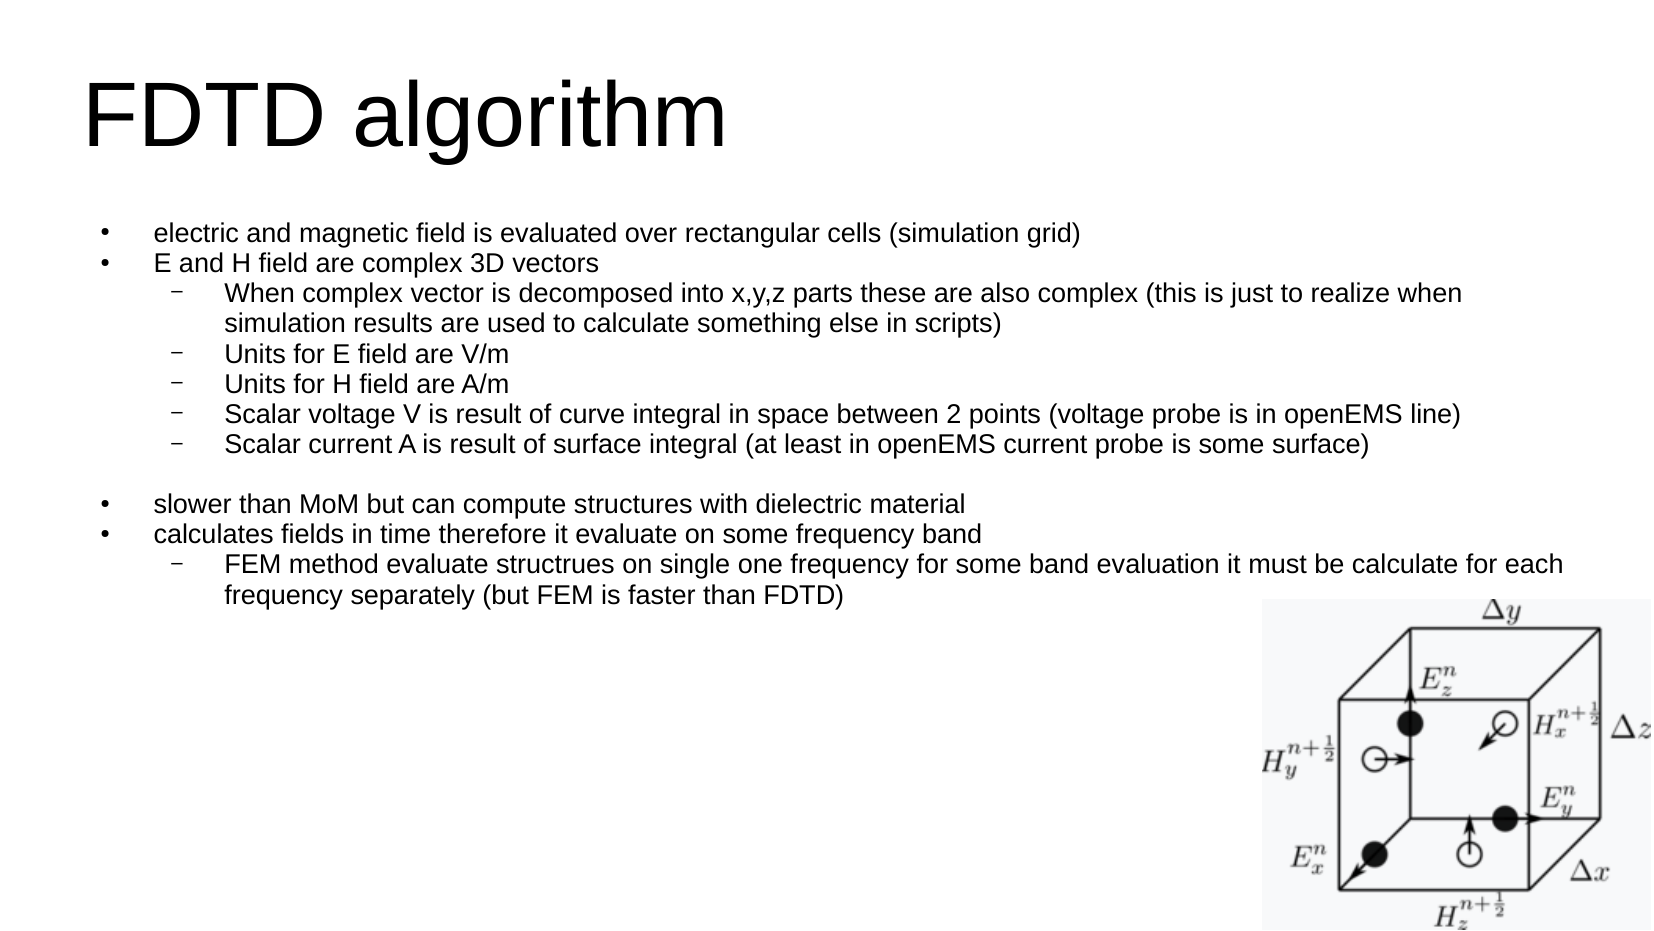

# FDTD algorithm
electric and magnetic field is evaluated over rectangular cells (simulation grid)
E and H field are complex 3D vectors
When complex vector is decomposed into x,y,z parts these are also complex (this is just to realize when simulation results are used to calculate something else in scripts)
Units for E field are V/m
Units for H field are A/m
Scalar voltage V is result of curve integral in space between 2 points (voltage probe is in openEMS line)
Scalar current A is result of surface integral (at least in openEMS current probe is some surface)
slower than MoM but can compute structures with dielectric material
calculates fields in time therefore it evaluate on some frequency band
FEM method evaluate structrues on single one frequency for some band evaluation it must be calculate for each frequency separately (but FEM is faster than FDTD)